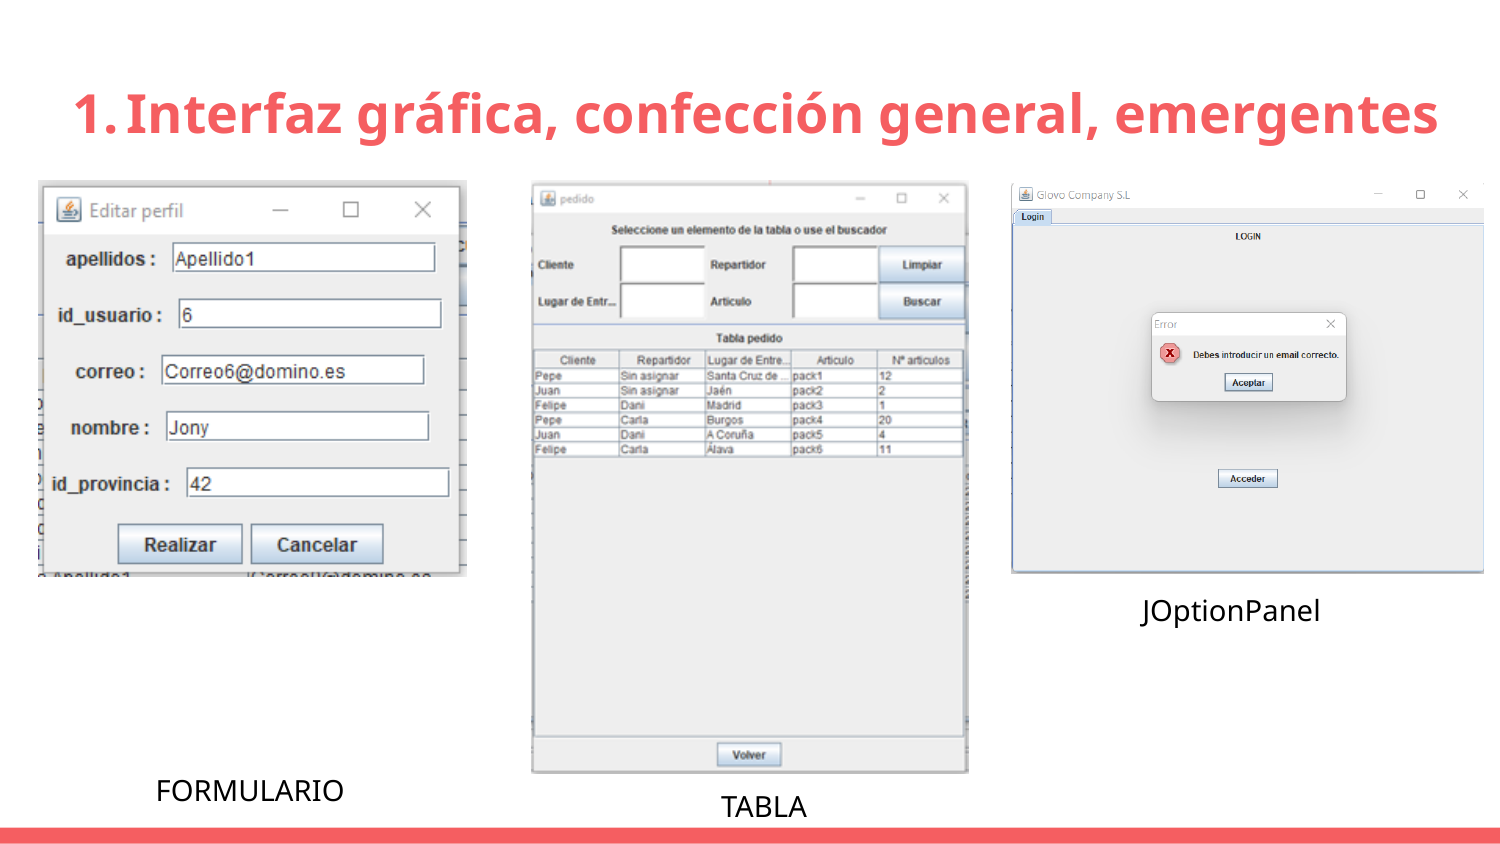

# Interfaz gráfica, confección general, emergentes
JOptionPanel
FORMULARIO
TABLA